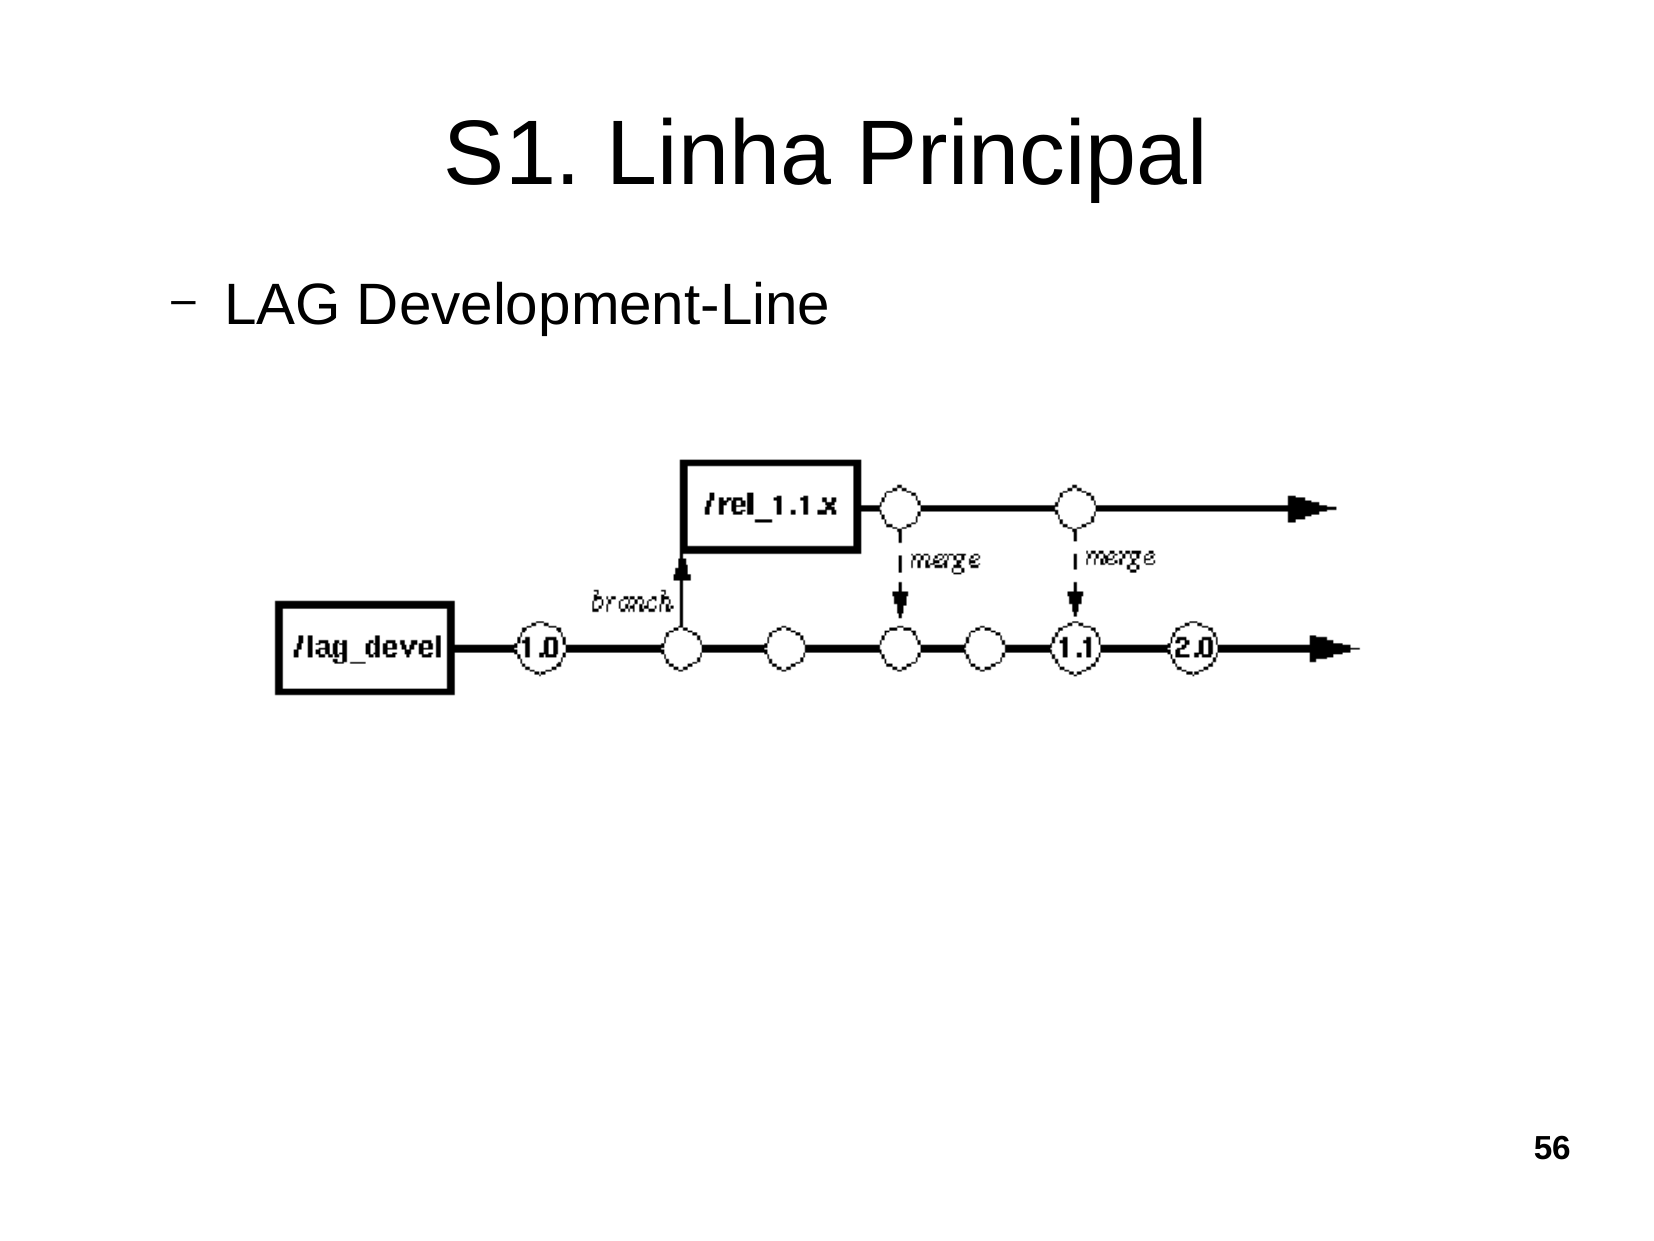

# S1. Linha Principal
LAG Development-Line
56